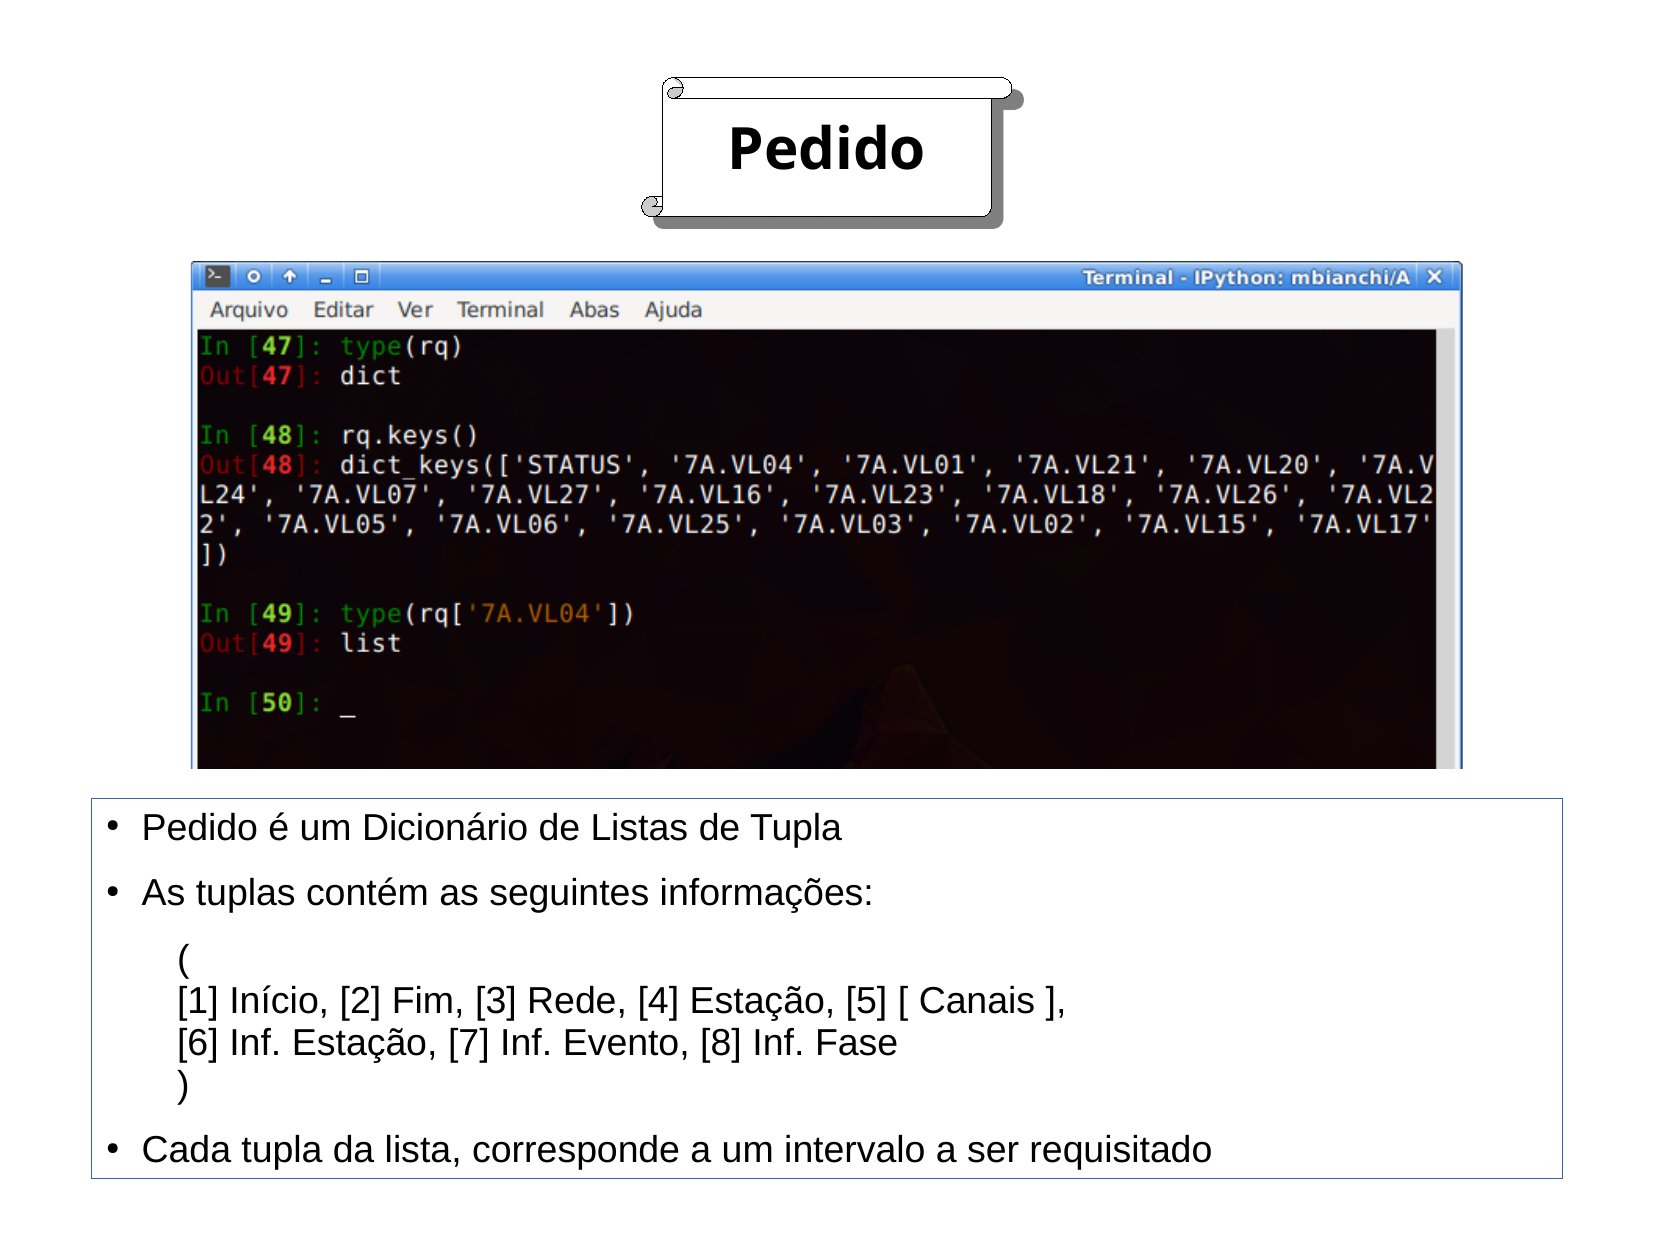

Pedido
Pedido é um Dicionário de Listas de Tupla
As tuplas contém as seguintes informações:
(
[1] Início, [2] Fim, [3] Rede, [4] Estação, [5] [ Canais ],
[6] Inf. Estação, [7] Inf. Evento, [8] Inf. Fase
)
Cada tupla da lista, corresponde a um intervalo a ser requisitado